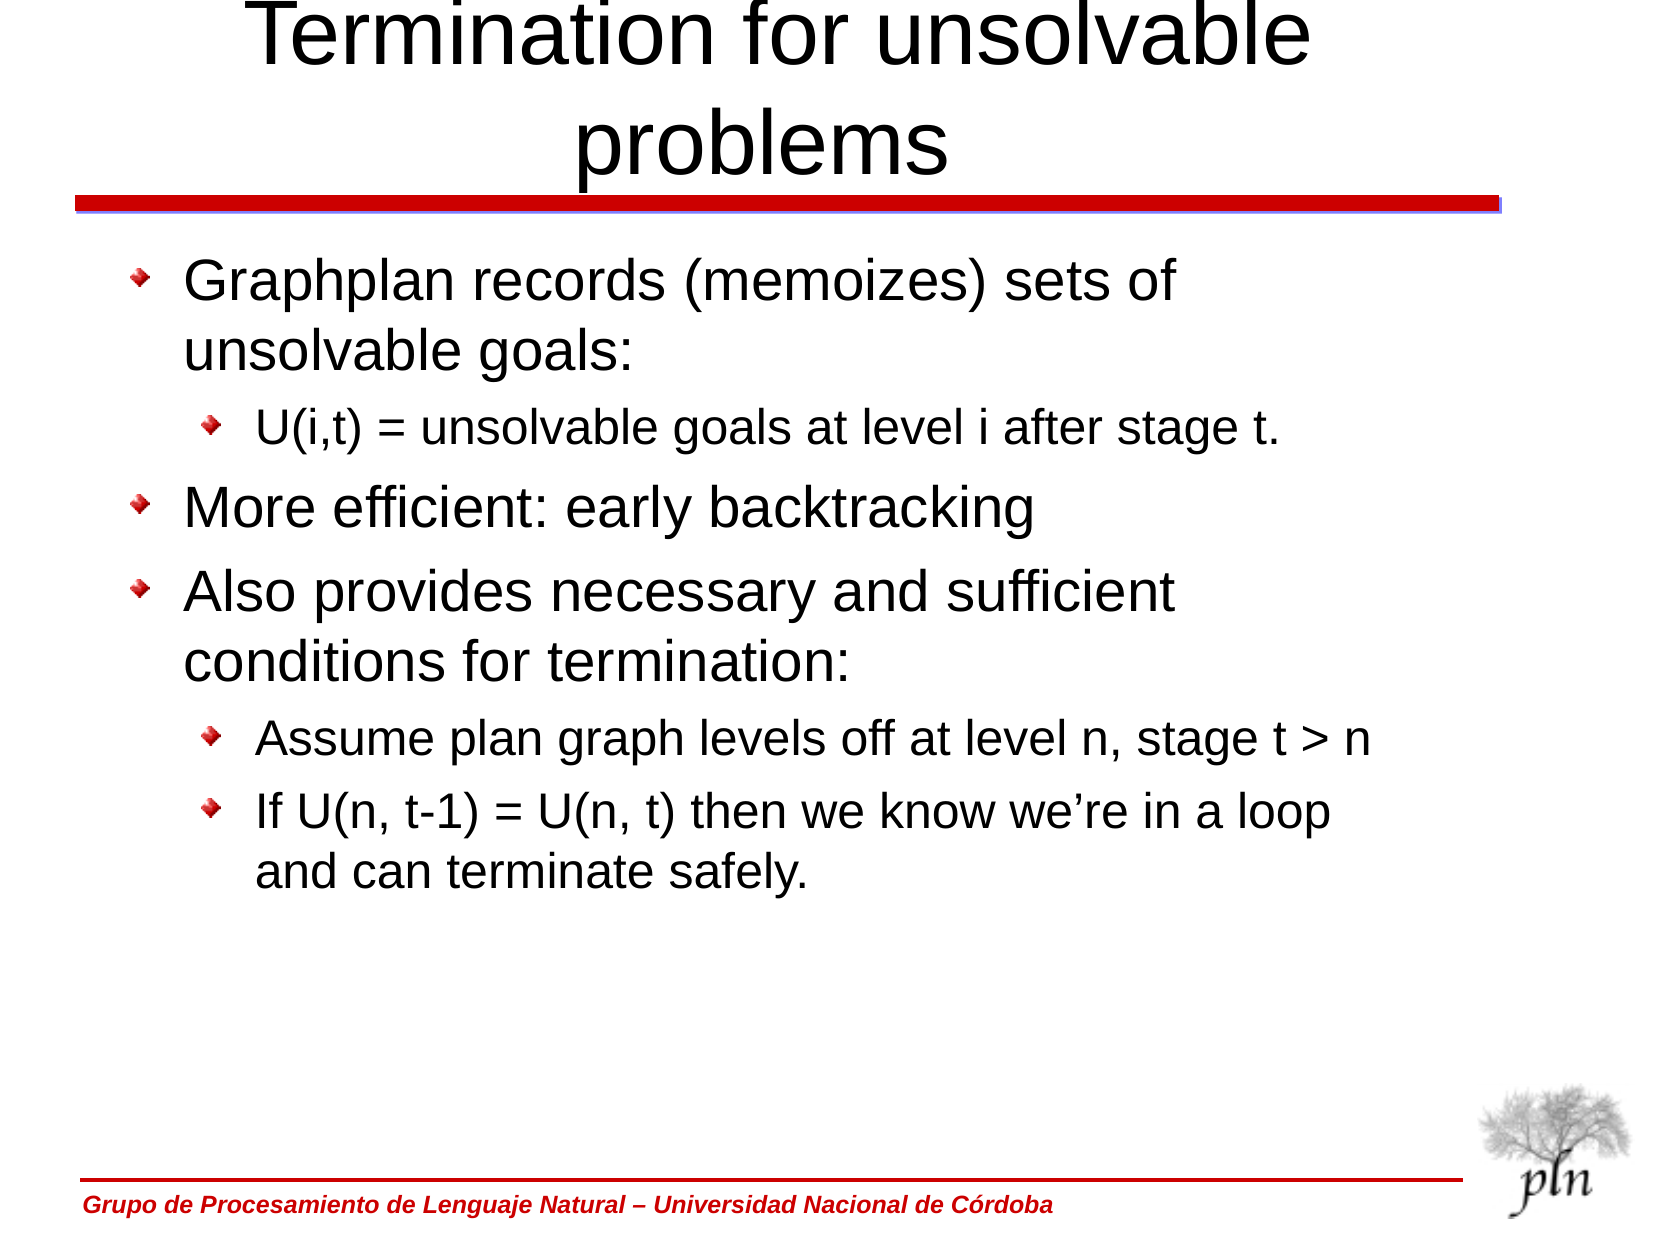

# Termination for unsolvable problems
Graphplan records (memoizes) sets of unsolvable goals:
U(i,t) = unsolvable goals at level i after stage t.
More efficient: early backtracking
Also provides necessary and sufficient conditions for termination:
Assume plan graph levels off at level n, stage t > n
If U(n, t-1) = U(n, t) then we know we’re in a loop and can terminate safely.